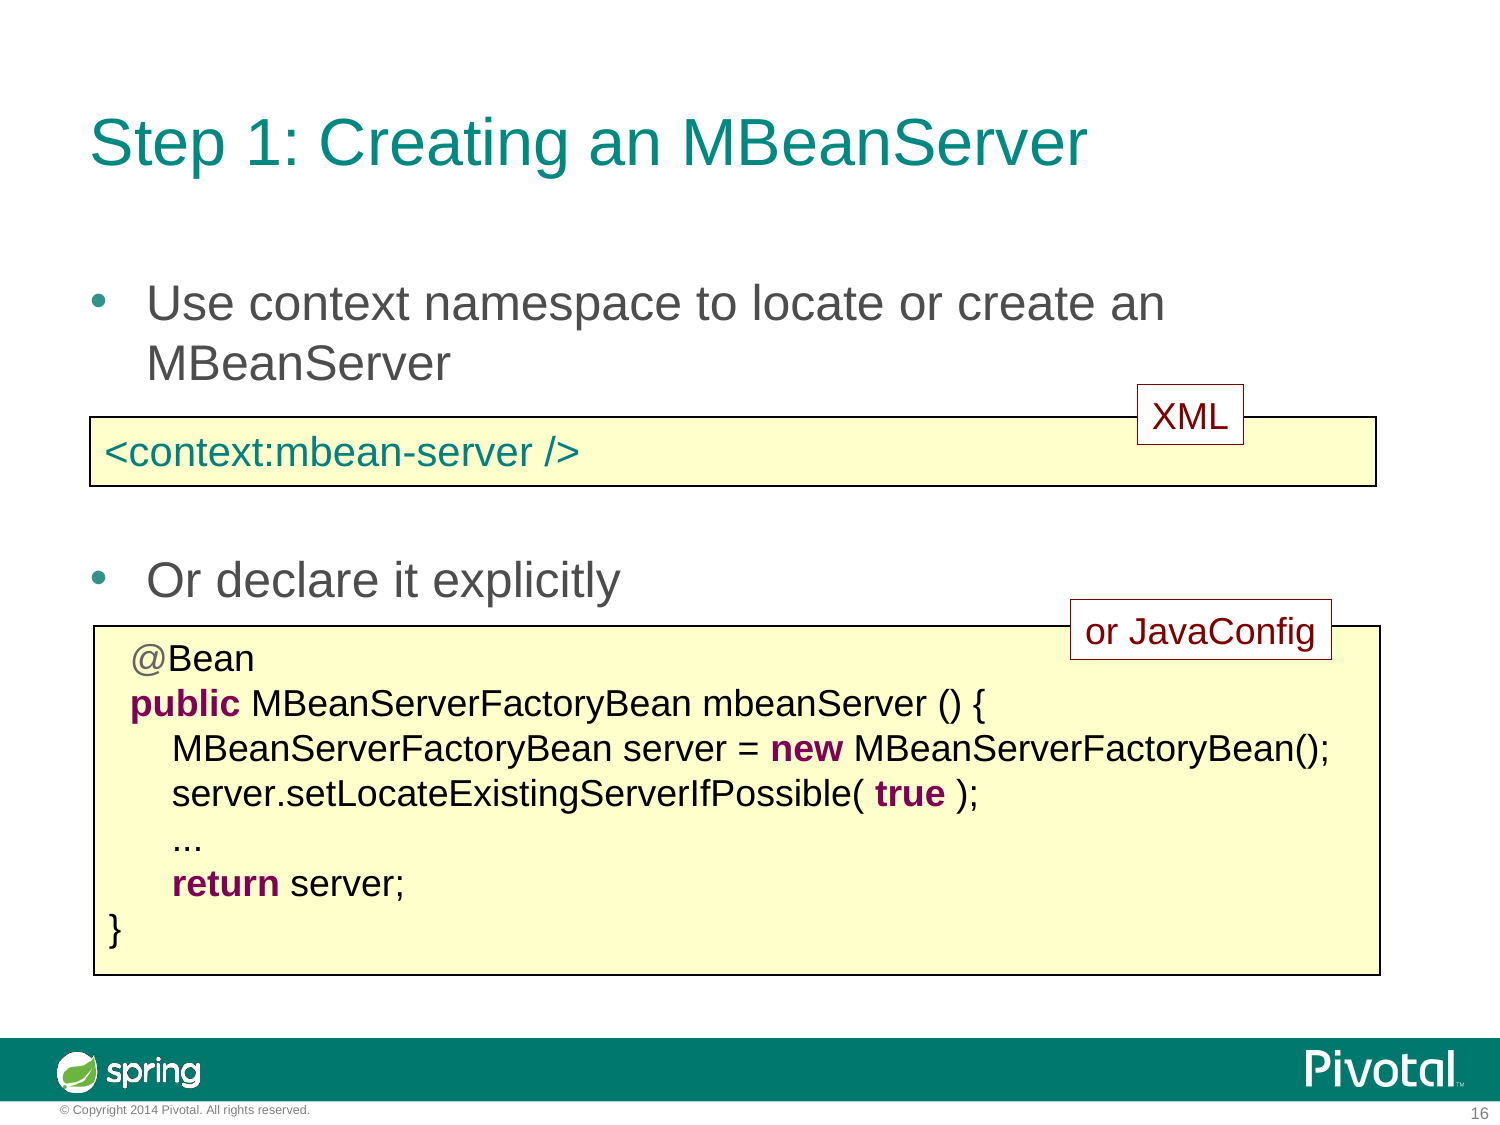

# Step 1: Creating an MBeanServer
Use context namespace to locate or create an MBeanServer
Or declare it explicitly
XML
<context:mbean-server />
or JavaConfig
 @Bean
 public MBeanServerFactoryBean mbeanServer () {
 MBeanServerFactoryBean server = new MBeanServerFactoryBean();
 server.setLocateExistingServerIfPossible( true );
 ...
 return server;
}